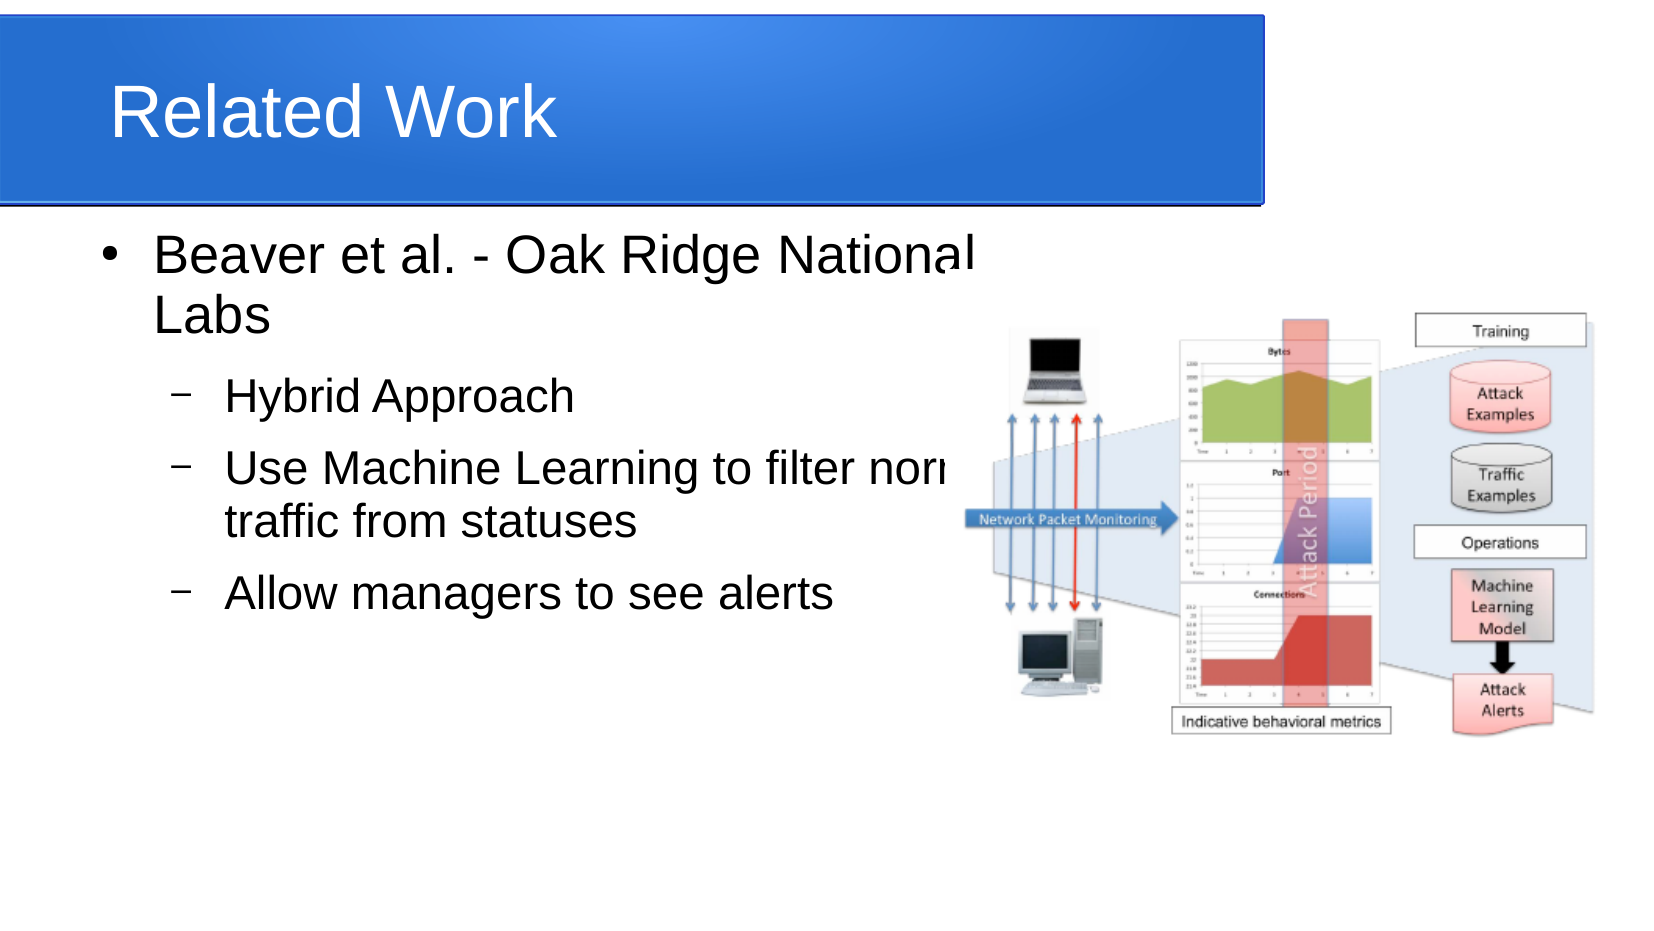

# Related Work
Beaver et al. - Oak Ridge National Labs
Hybrid Approach
Use Machine Learning to filter normal traffic from statuses
Allow managers to see alerts